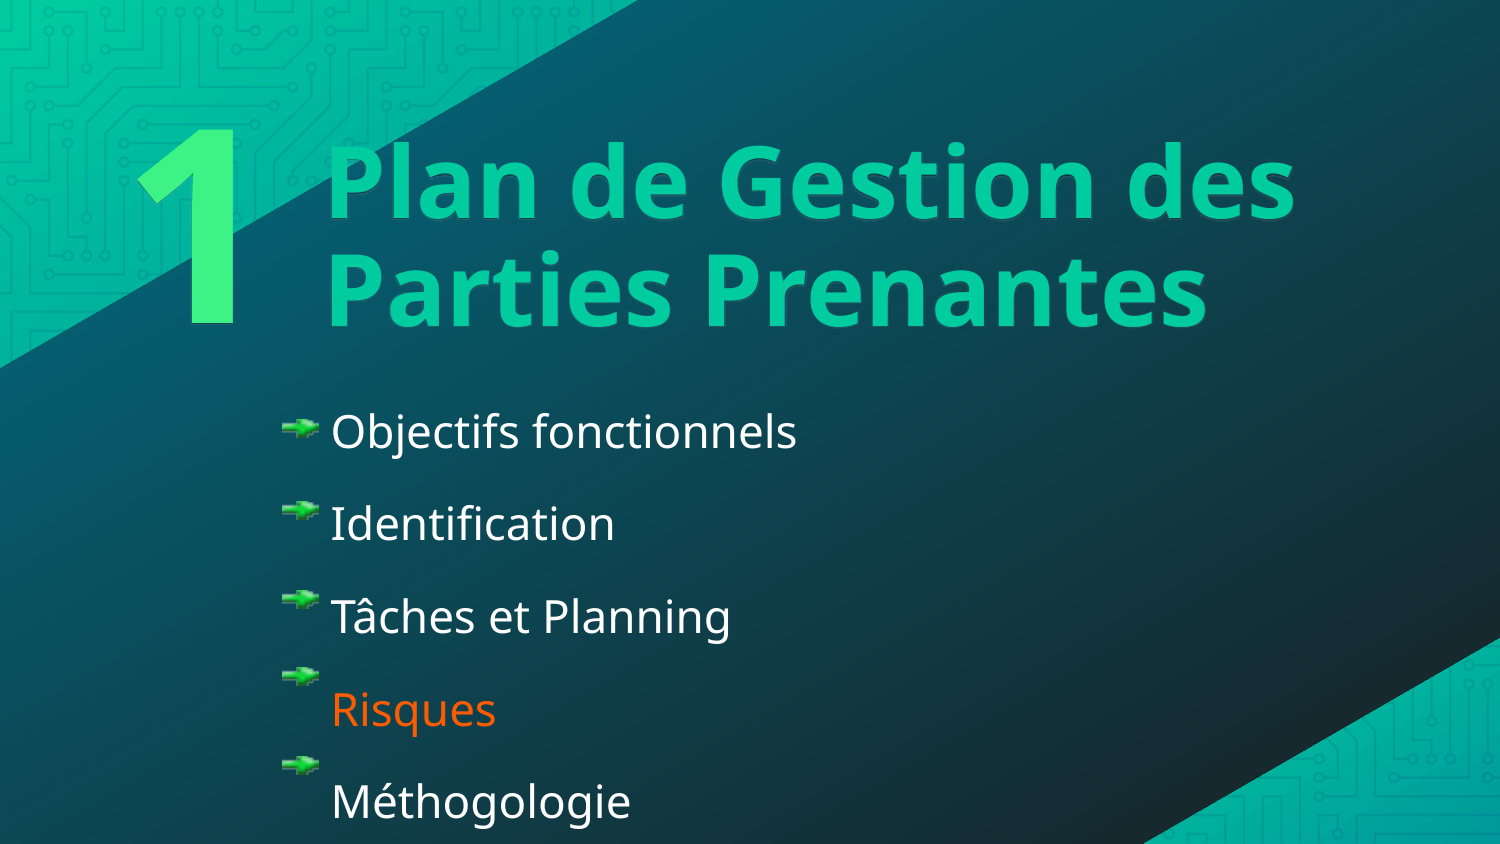

1
# Plan de Gestion des Parties Prenantes
Objectifs fonctionnels
Identification
Tâches et Planning
Risques
Méthogologie